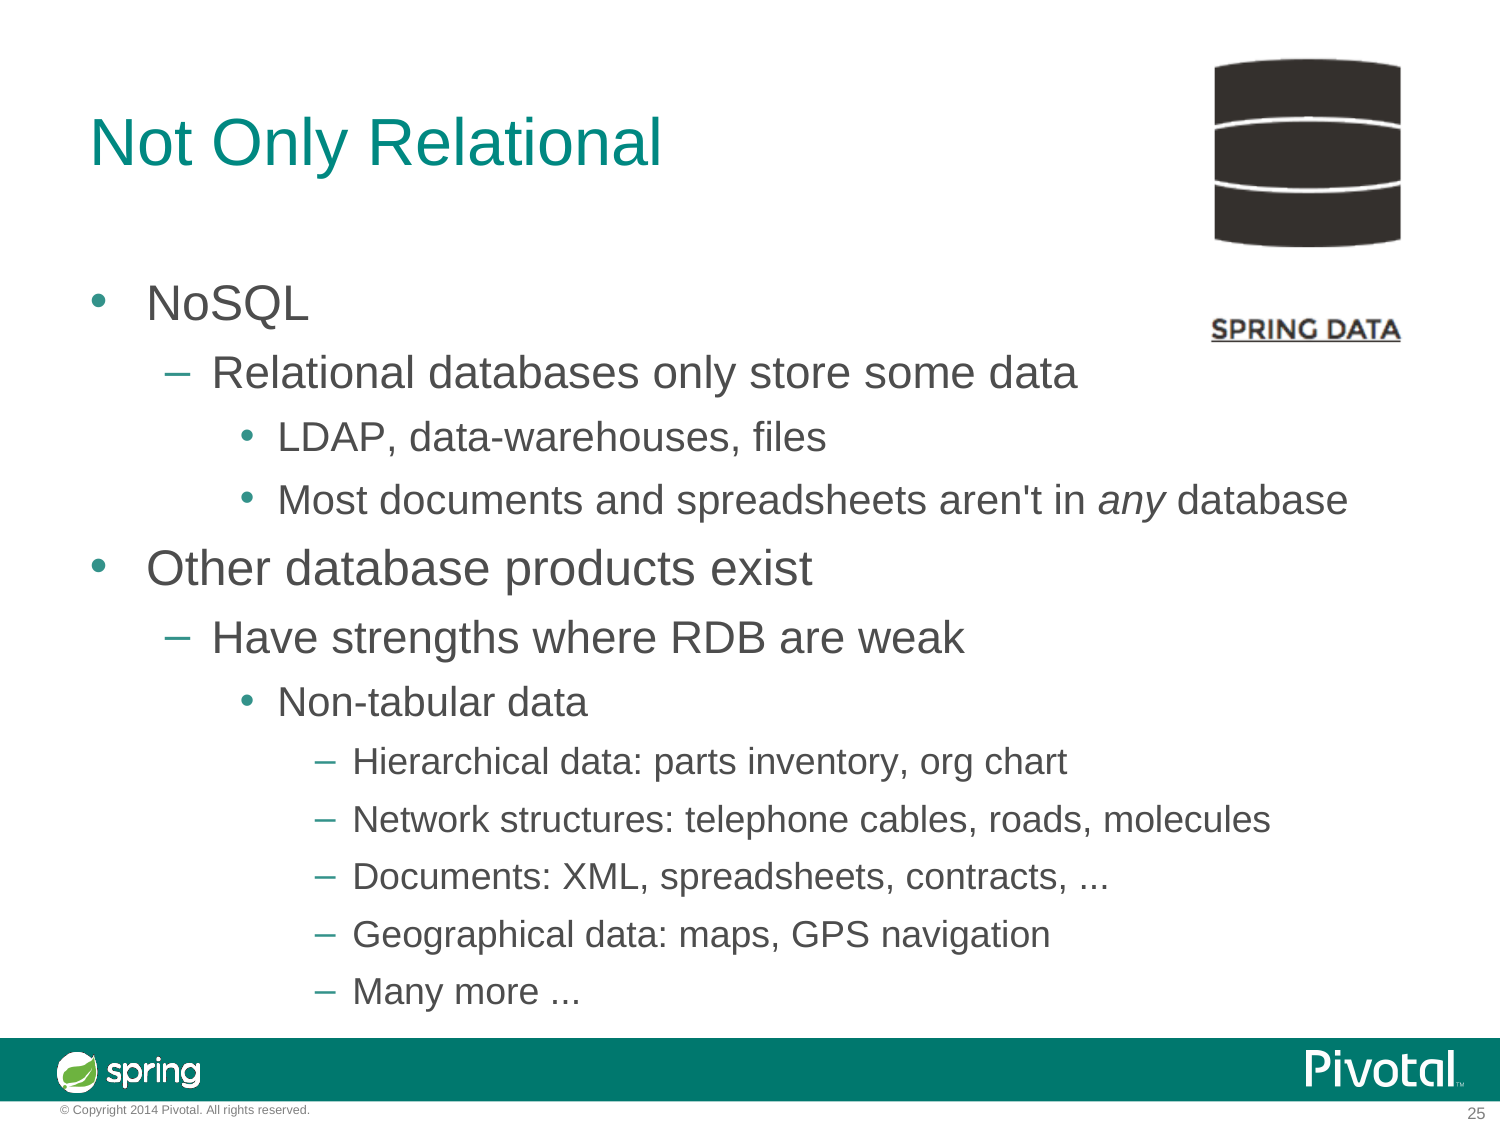

# Not Only Relational
NoSQL
Relational databases only store some data
LDAP, data-warehouses, files
Most documents and spreadsheets aren't in any database
Other database products exist
Have strengths where RDB are weak
Non-tabular data
Hierarchical data: parts inventory, org chart
Network structures: telephone cables, roads, molecules
Documents: XML, spreadsheets, contracts, ...
Geographical data: maps, GPS navigation
Many more ...